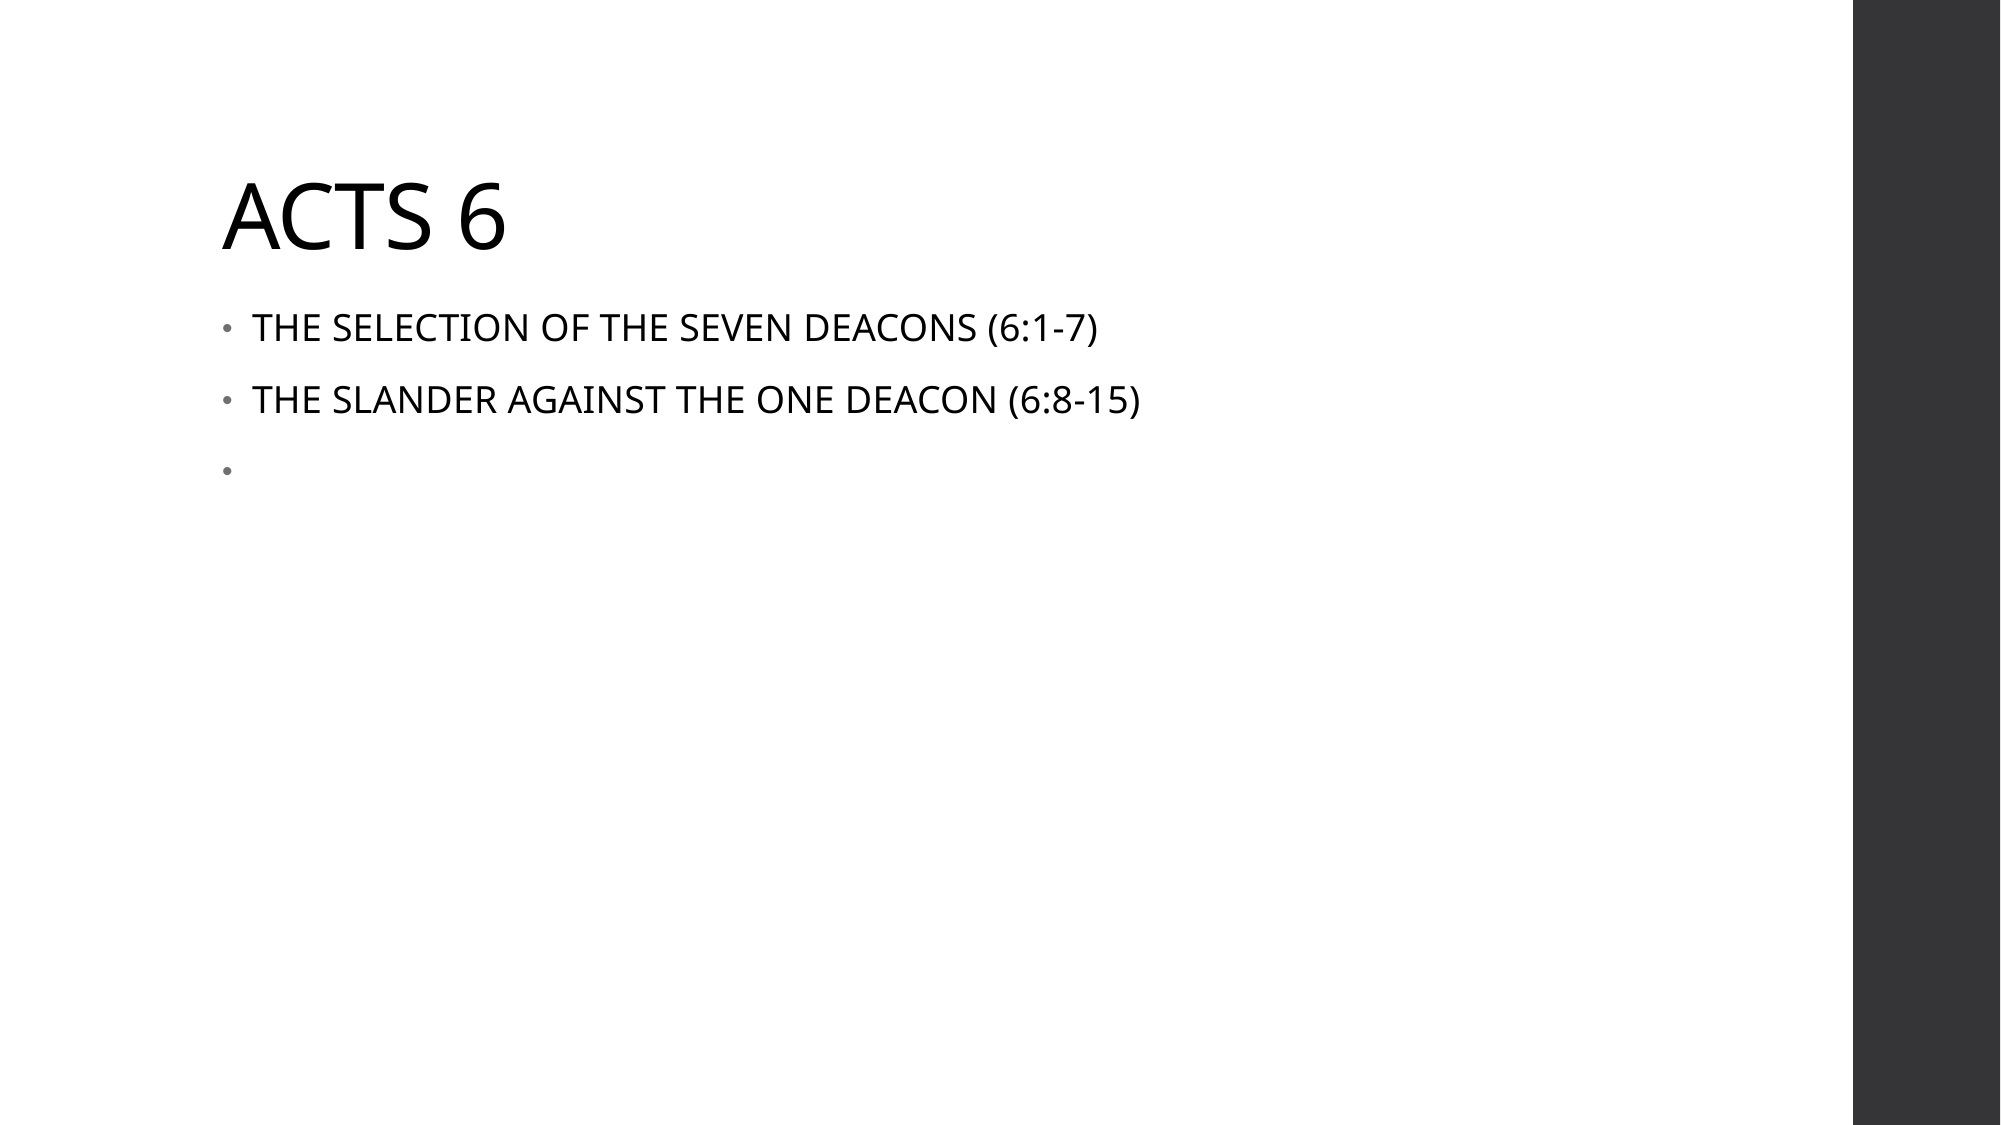

# ACTS 6
THE SELECTION OF THE SEVEN DEACONS (6:1-7)
THE SLANDER AGAINST THE ONE DEACON (6:8-15)